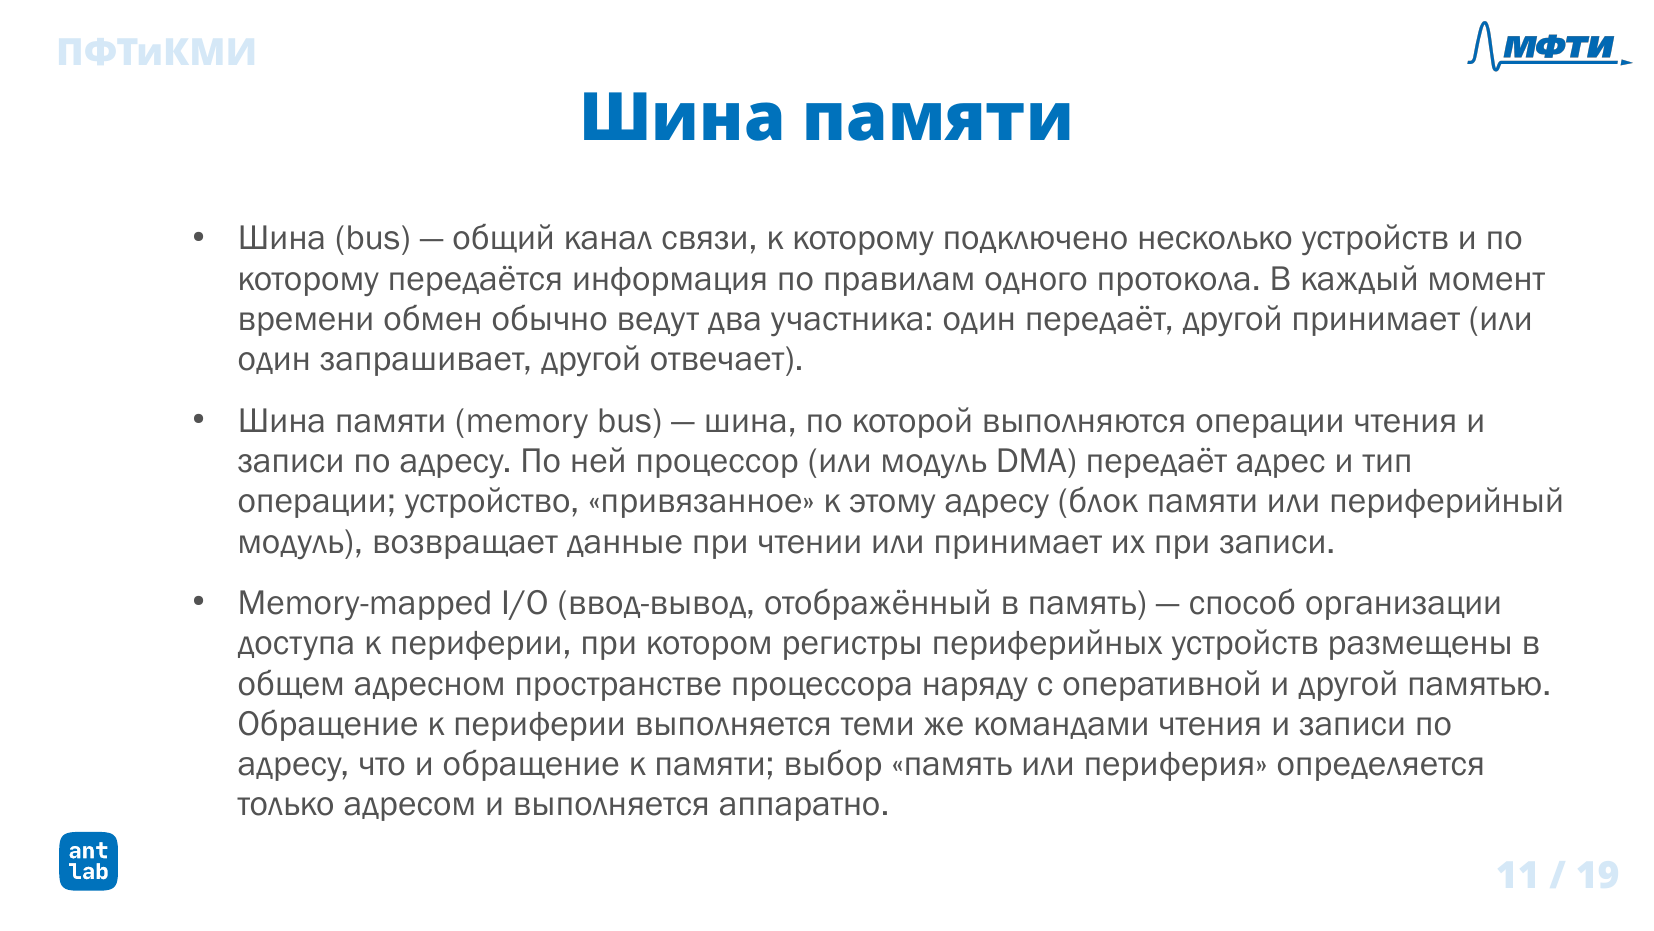

# Шина памяти
Шина (bus) — общий канал связи, к которому подключено несколько устройств и по которому передаётся информация по правилам одного протокола. В каждый момент времени обмен обычно ведут два участника: один передаёт, другой принимает (или один запрашивает, другой отвечает).
Шина памяти (memory bus) — шина, по которой выполняются операции чтения и записи по адресу. По ней процессор (или модуль DMA) передаёт адрес и тип операции; устройство, «привязанное» к этому адресу (блок памяти или периферийный модуль), возвращает данные при чтении или принимает их при записи.
Memory-mapped I/O (ввод-вывод, отображённый в память) — способ организации доступа к периферии, при котором регистры периферийных устройств размещены в общем адресном пространстве процессора наряду с оперативной и другой памятью. Обращение к периферии выполняется теми же командами чтения и записи по адресу, что и обращение к памяти; выбор «память или периферия» определяется только адресом и выполняется аппаратно.